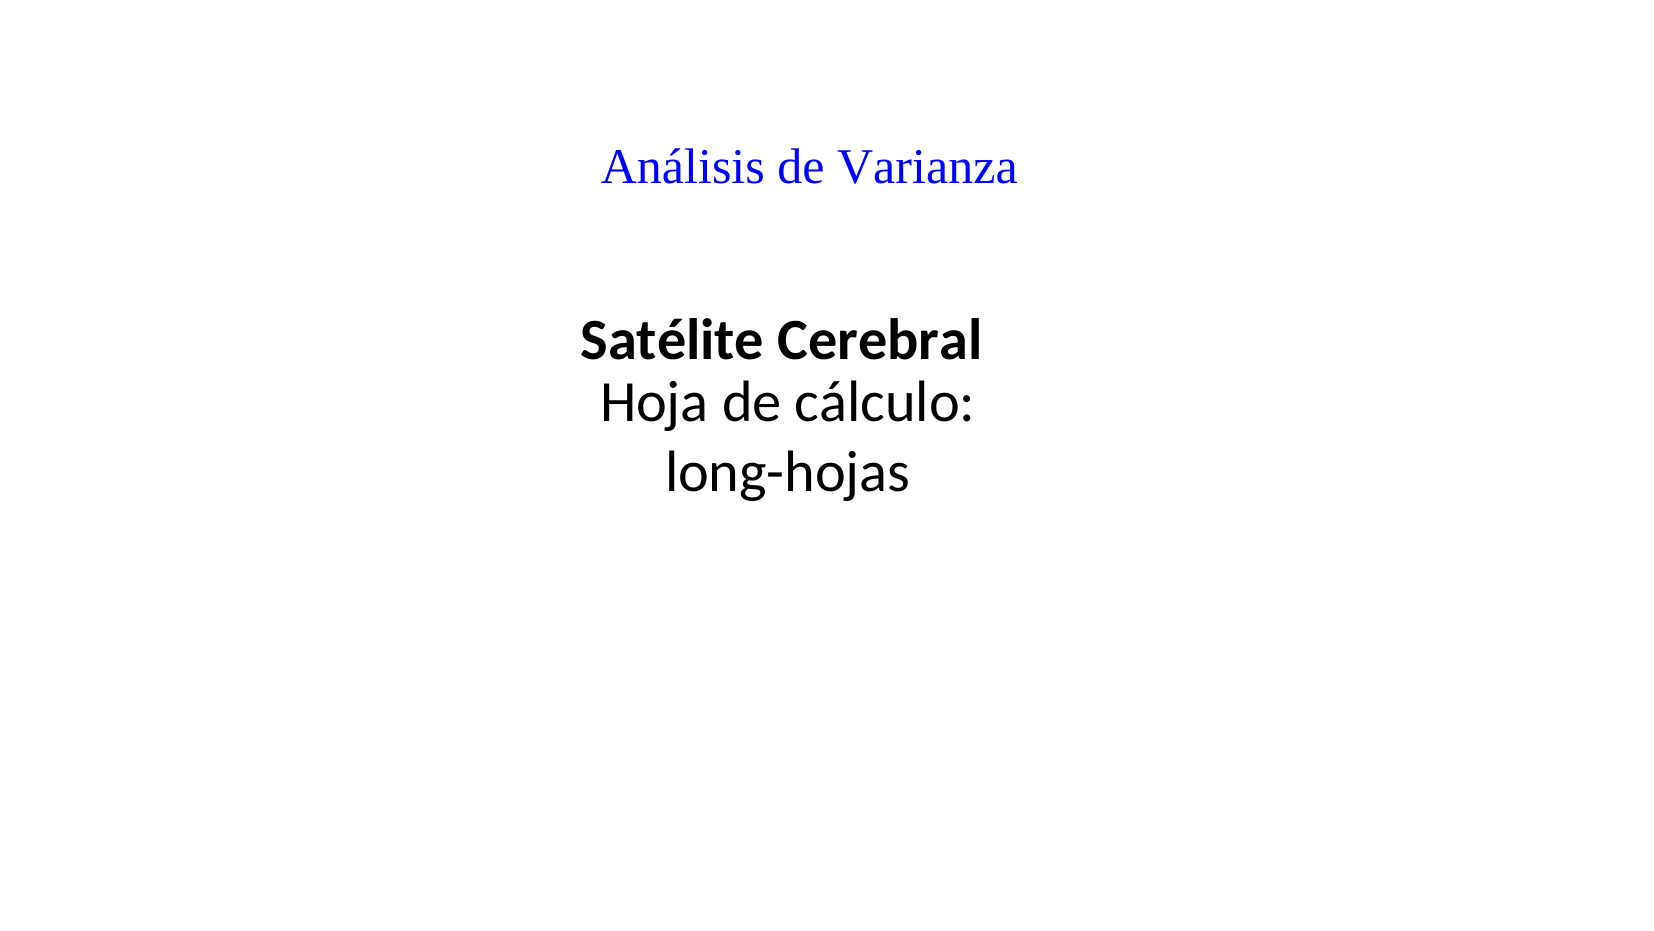

Análisis de Varianza
Satélite Cerebral
 Hoja de cálculo:
long-hojas